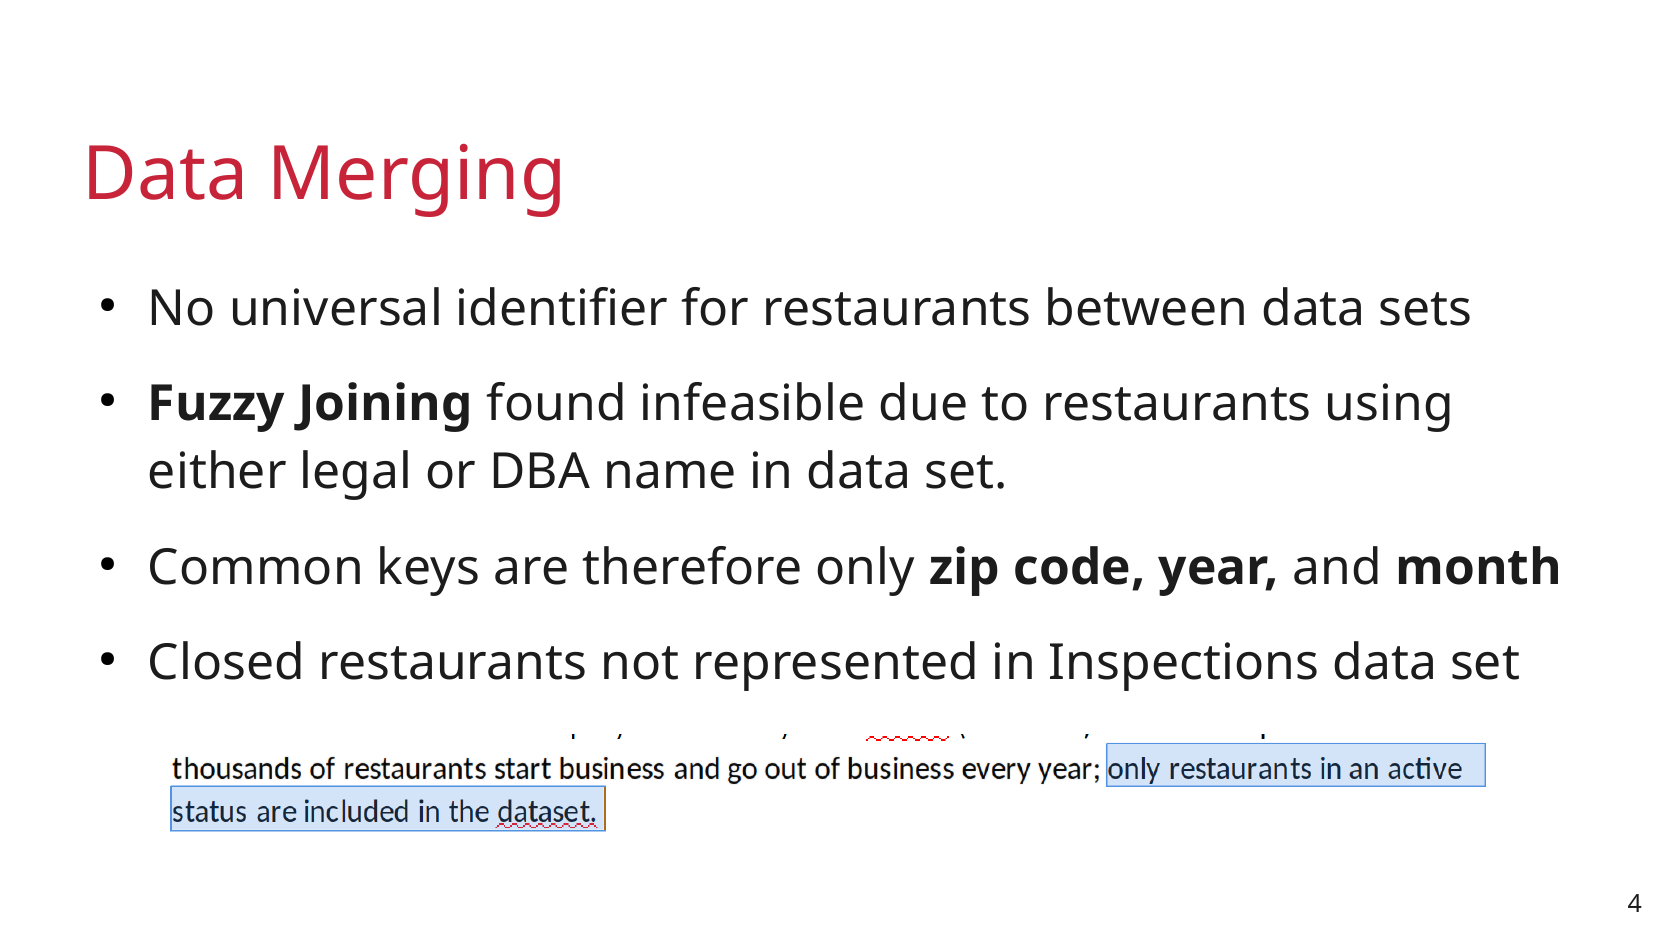

# Data Merging
No universal identifier for restaurants between data sets
Fuzzy Joining found infeasible due to restaurants using either legal or DBA name in data set.
Common keys are therefore only zip code, year, and month
Closed restaurants not represented in Inspections data set